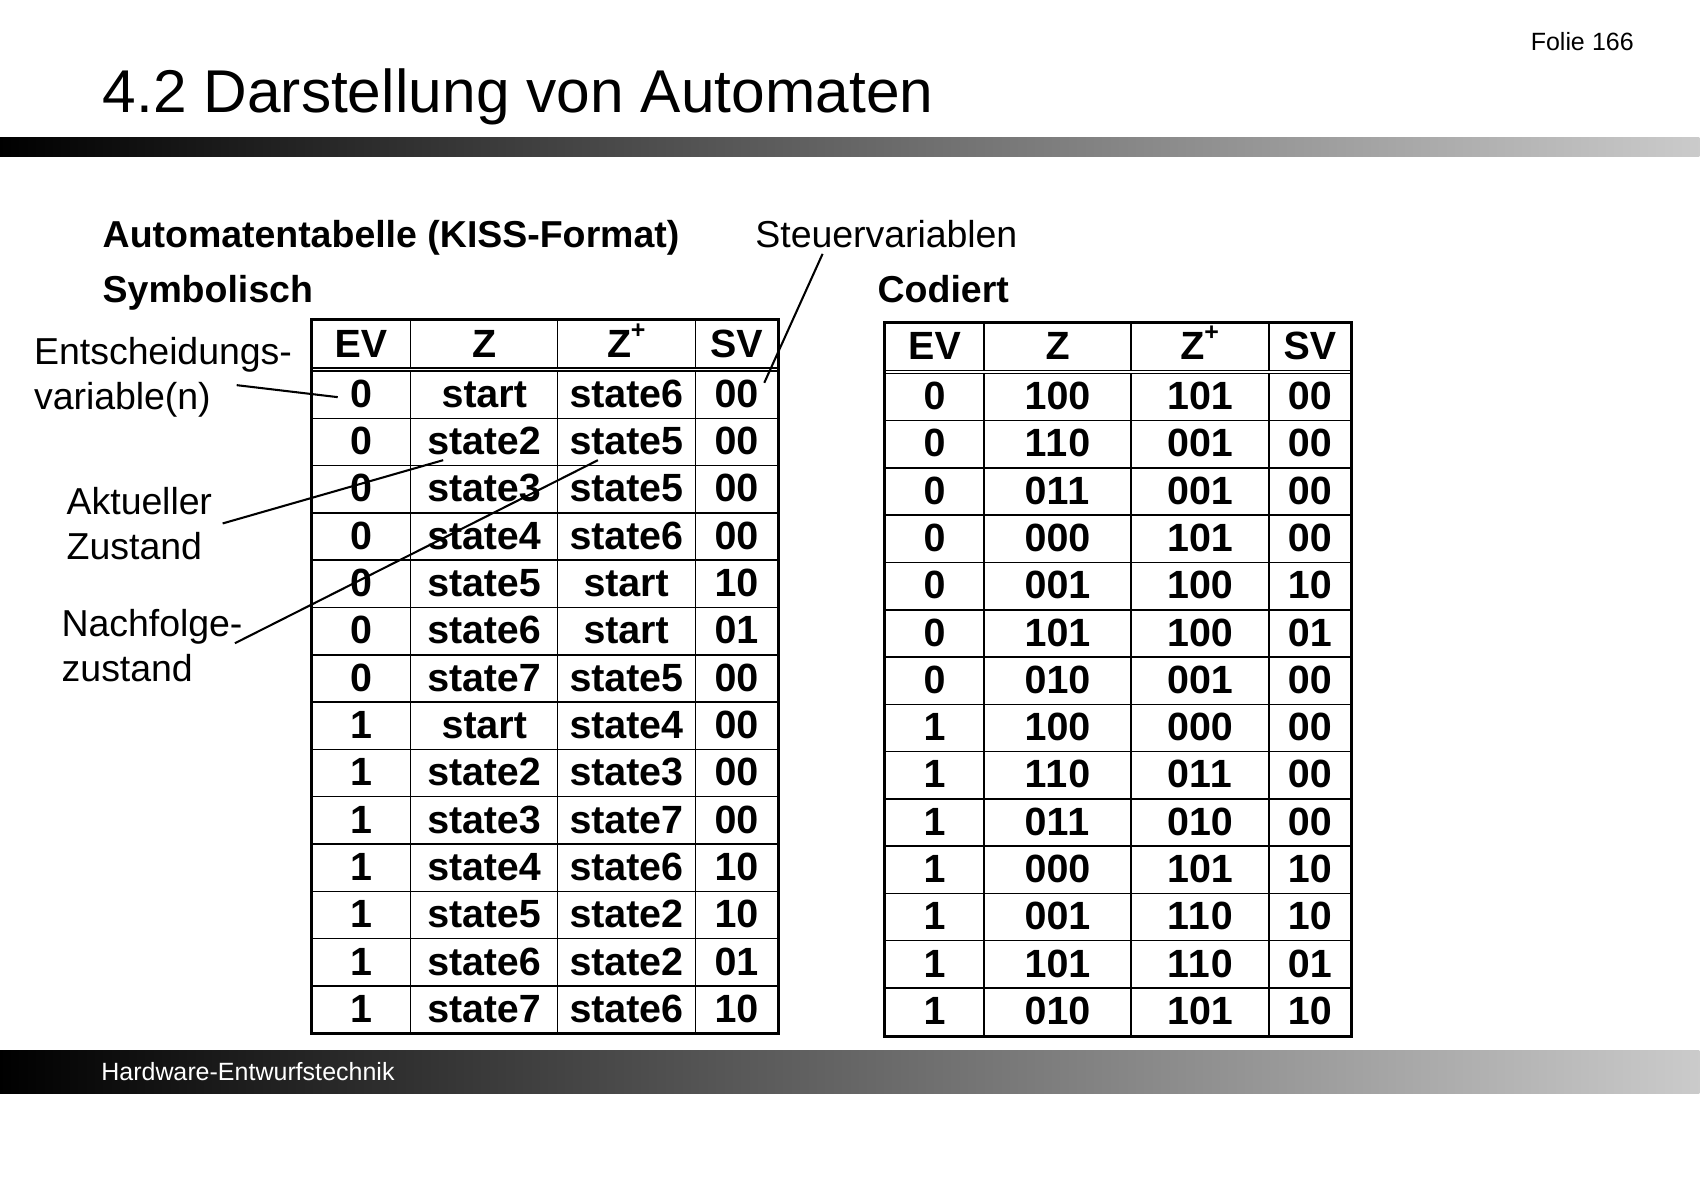

# 4.2 Darstellung von Automaten
Steuervariablen
Automatentabelle (KISS-Format)
Symbolisch
Codiert
Entscheidungs-
variable(n)
Aktueller
Zustand
Nachfolge-
zustand